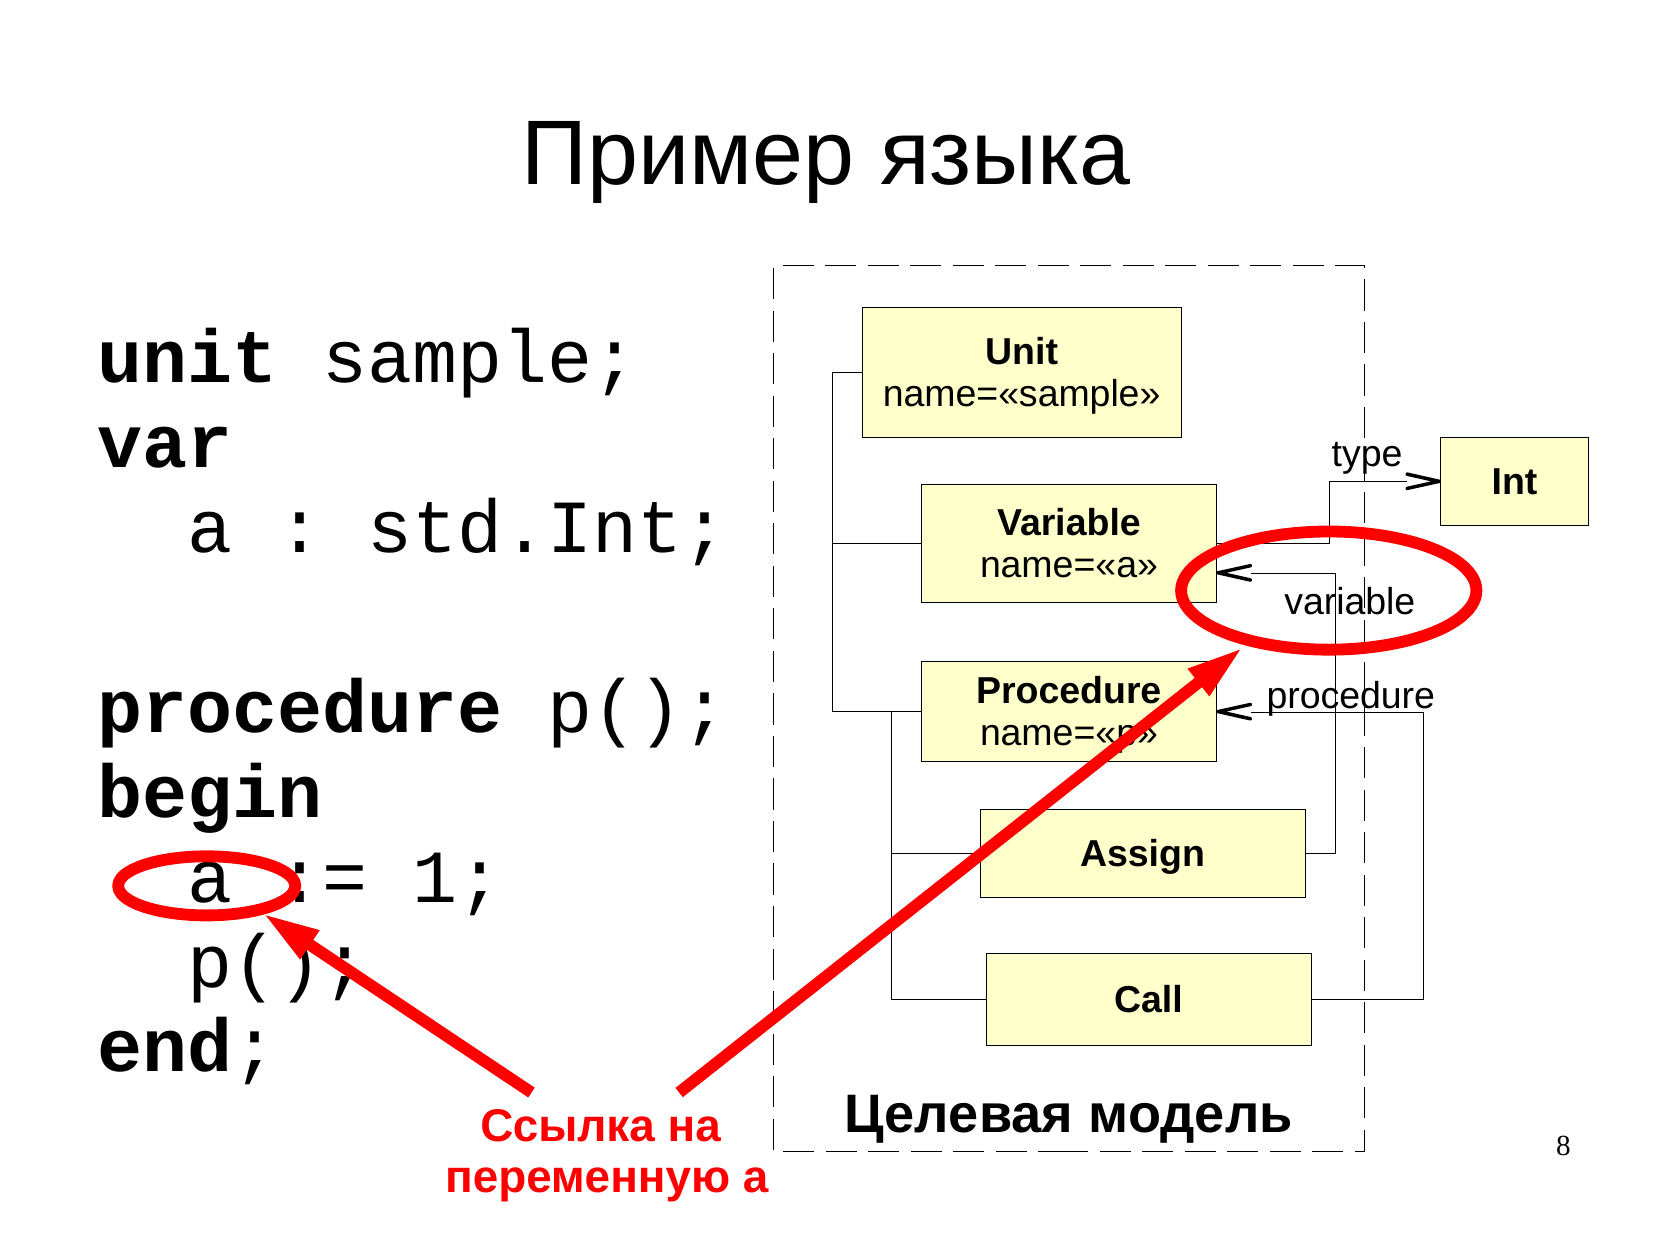

# Пример языка
Целевая модель
Unit
name=«sample»
unit sample;
var
 a : std.Int;
procedure p();
begin
 a := 1;
 p();
end;
type
Int
Variable
name=«a»
variable
Procedure
name=«p»
procedure
Assign
Call
Ссылка на
переменную a
8